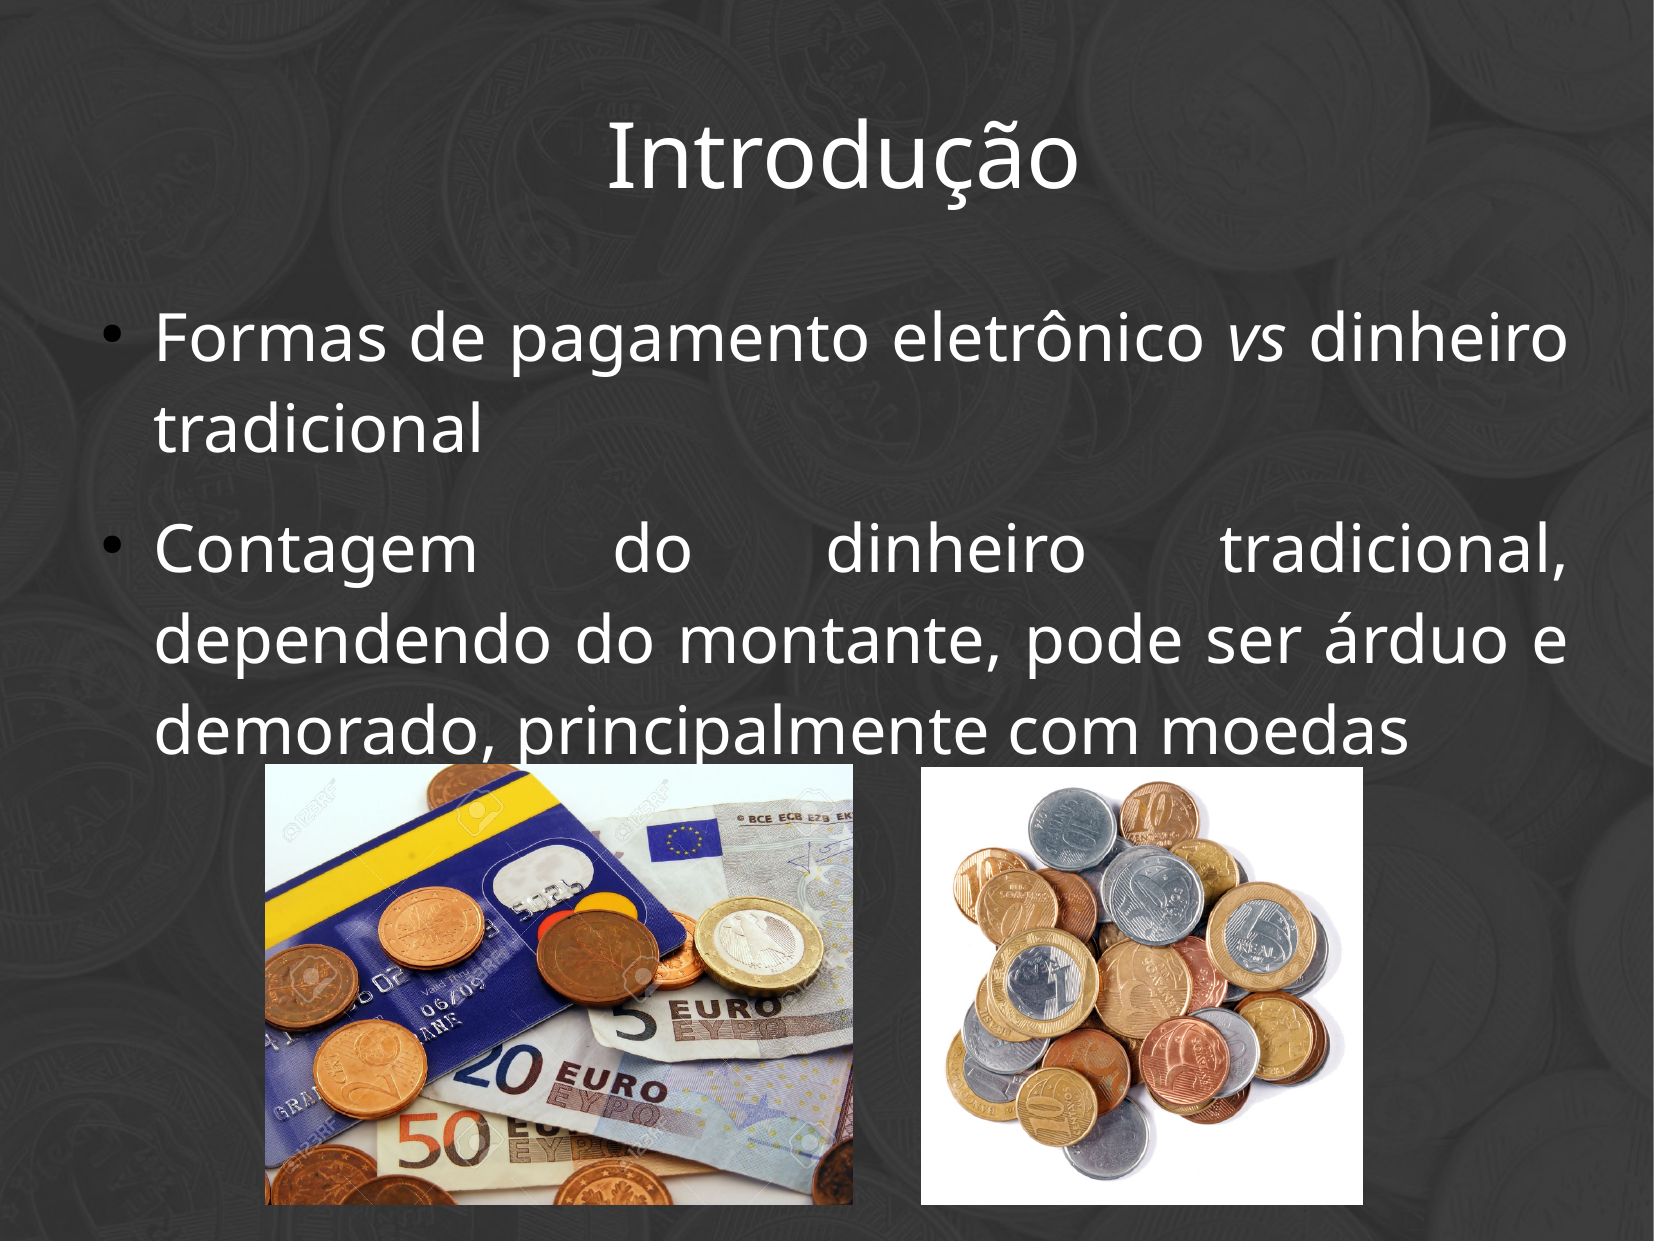

# Introdução
Formas de pagamento eletrônico vs dinheiro tradicional
Contagem do dinheiro tradicional, dependendo do montante, pode ser árduo e demorado, principalmente com moedas